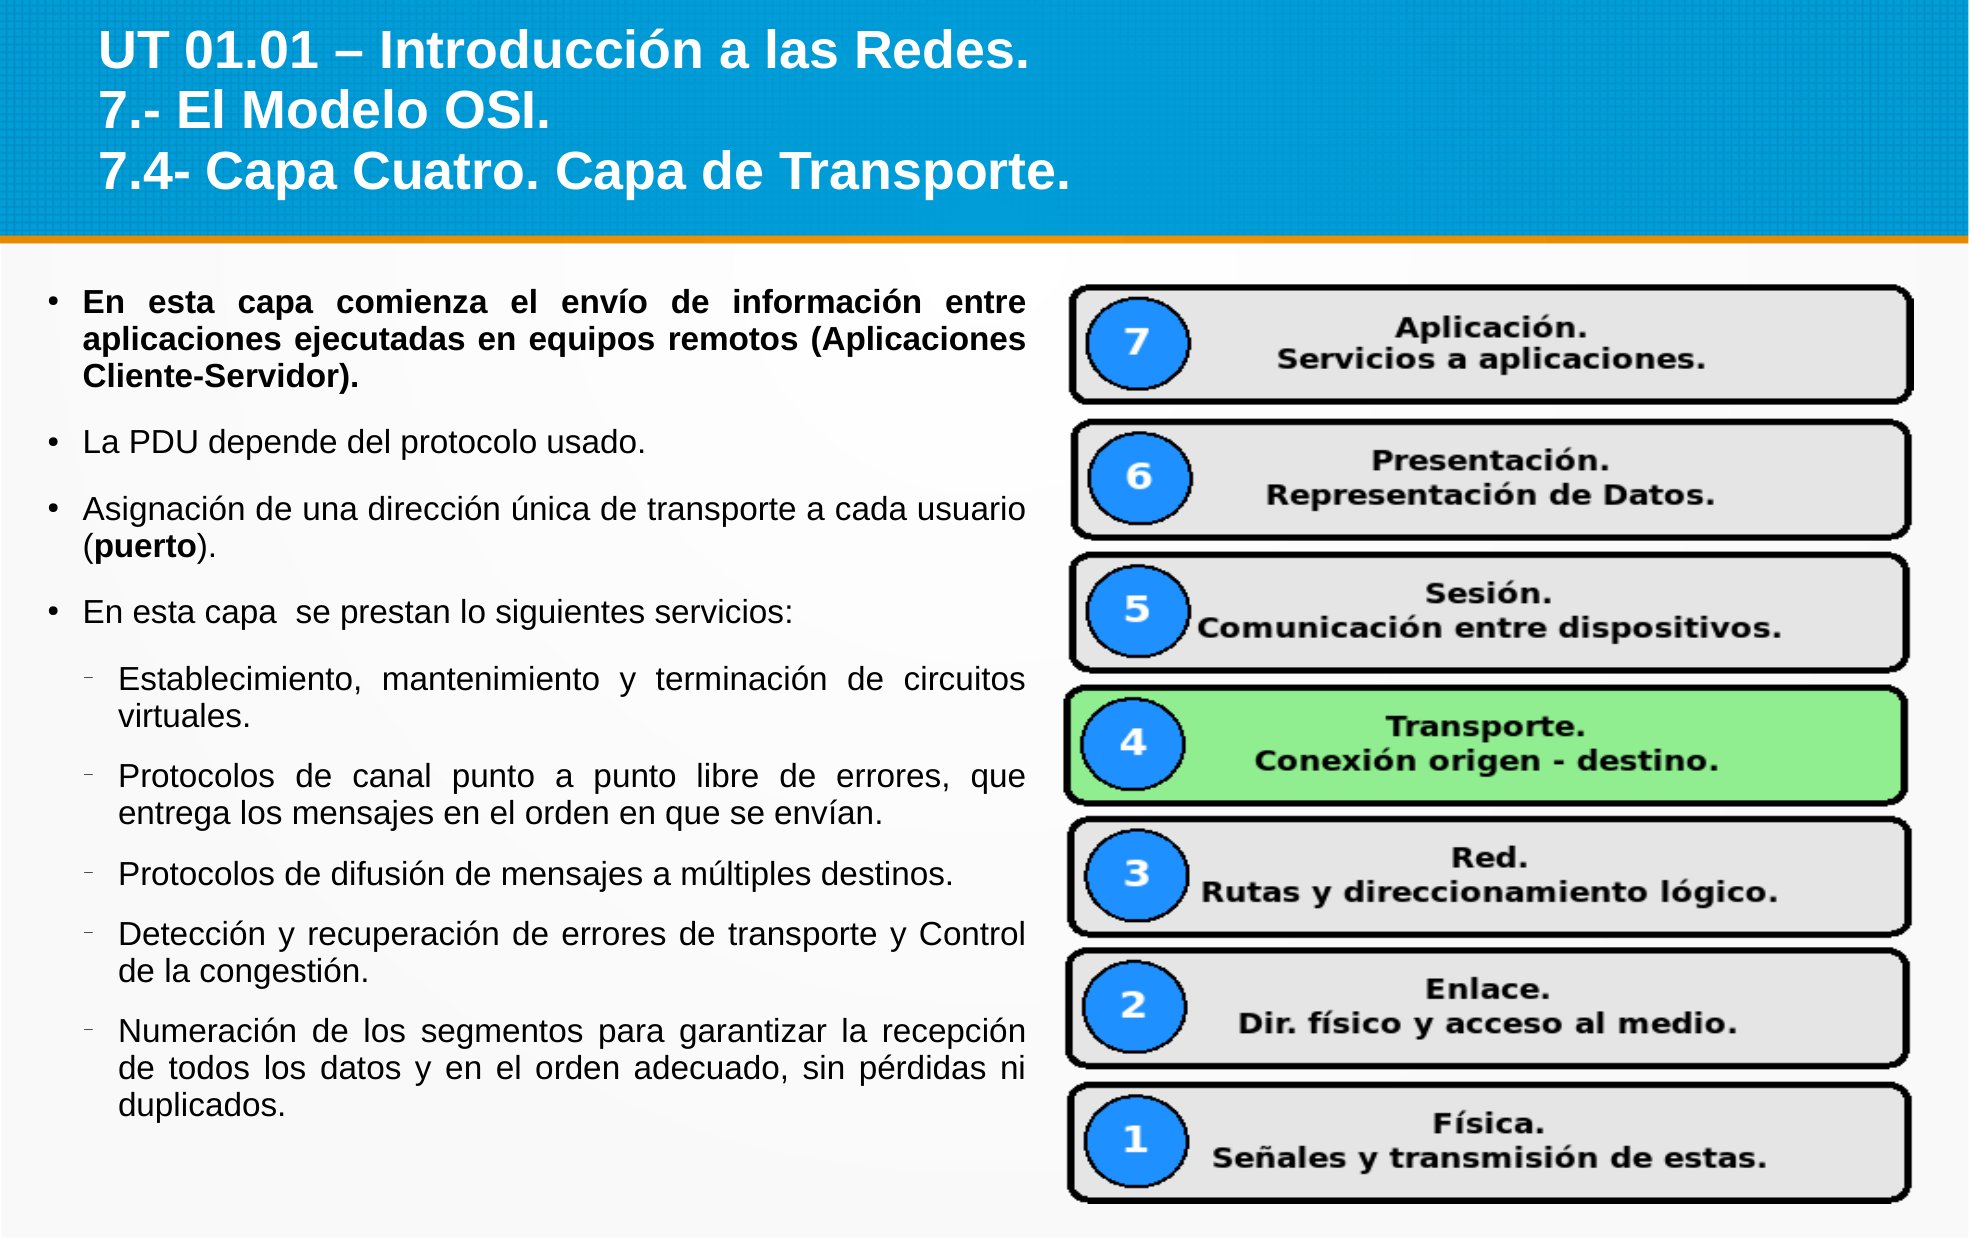

# UT 01.01 – Introducción a las Redes. 7.- El Modelo OSI. 7.4- Capa Cuatro. Capa de Transporte.
En esta capa comienza el envío de información entre aplicaciones ejecutadas en equipos remotos (Aplicaciones Cliente-Servidor).
La PDU depende del protocolo usado.
Asignación de una dirección única de transporte a cada usuario (puerto).
En esta capa se prestan lo siguientes servicios:
Establecimiento, mantenimiento y terminación de circuitos virtuales.
Protocolos de canal punto a punto libre de errores, que entrega los mensajes en el orden en que se envían.
Protocolos de difusión de mensajes a múltiples destinos.
Detección y recuperación de errores de transporte y Control de la congestión.
Numeración de los segmentos para garantizar la recepción de todos los datos y en el orden adecuado, sin pérdidas ni duplicados.